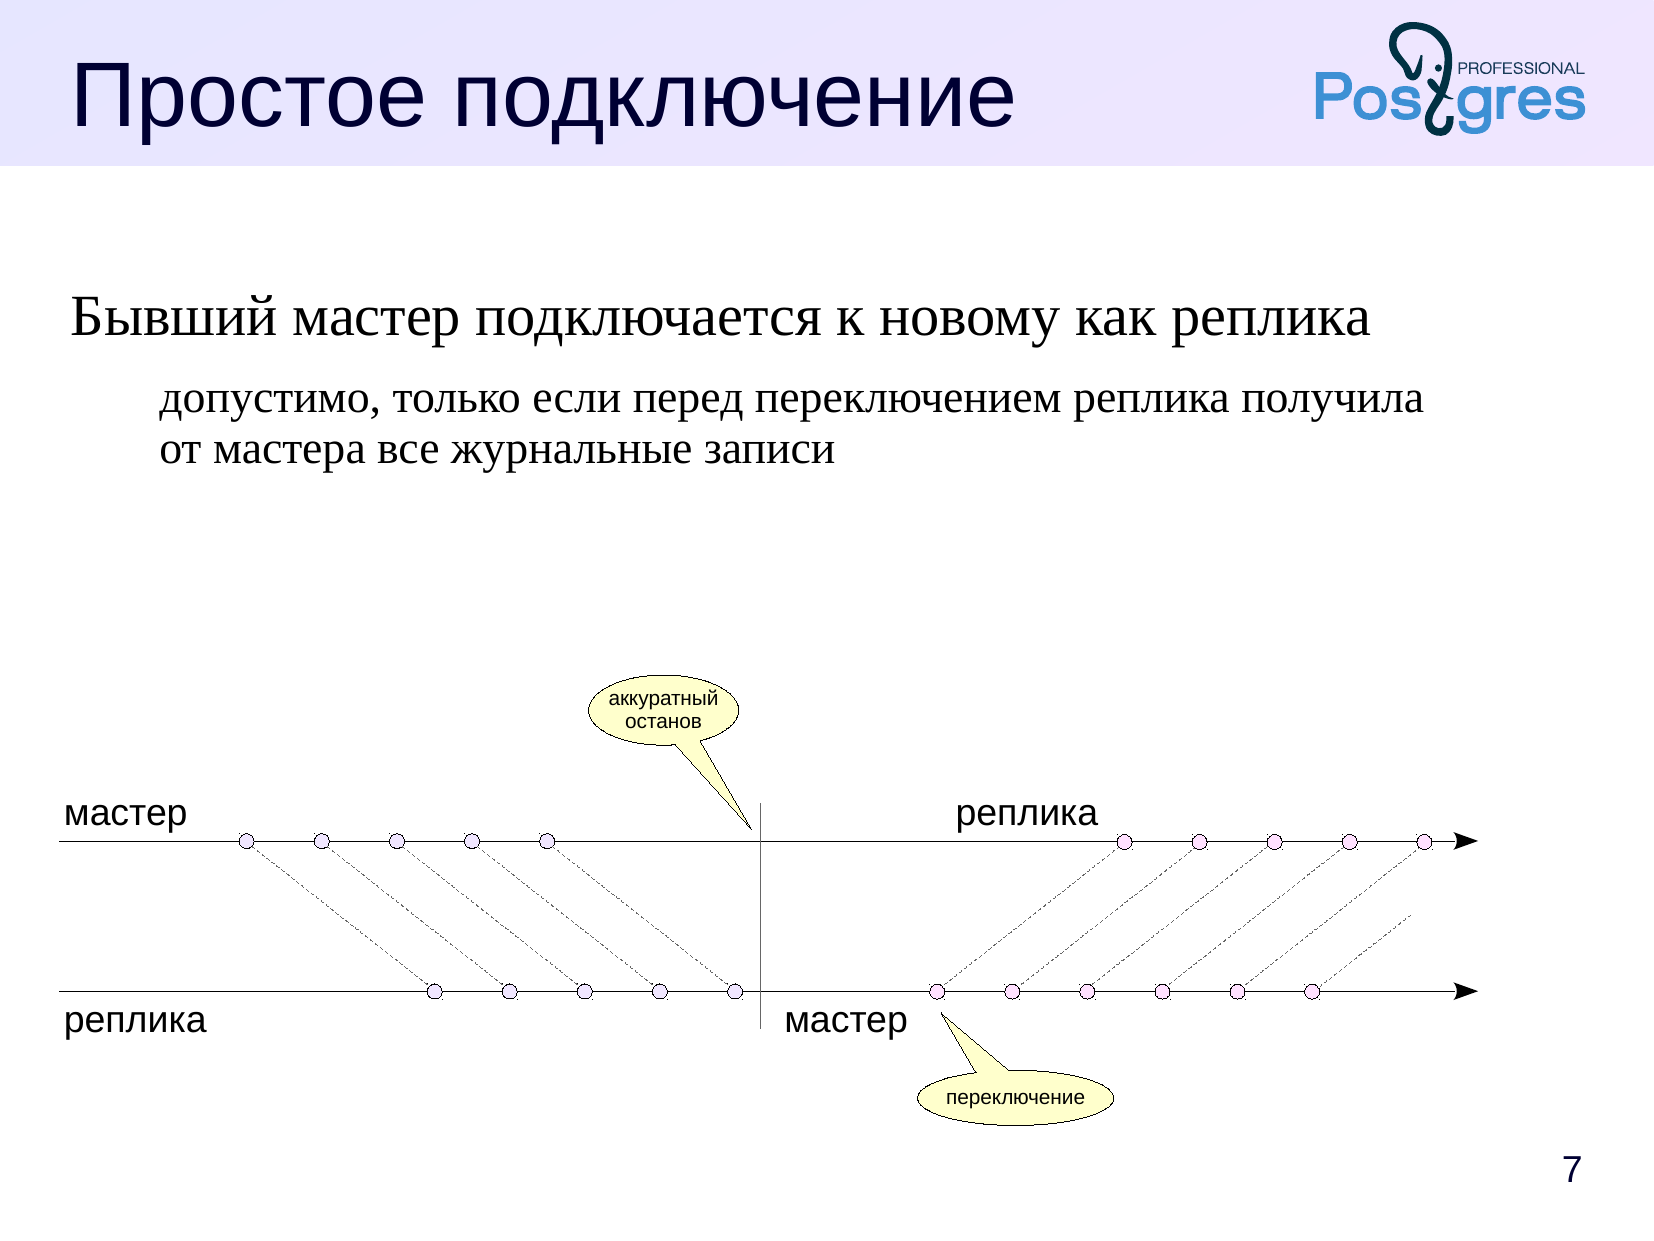

# Простое подключение
Бывший мастер подключается к новому как реплика
допустимо, только если перед переключением реплика получила
от мастера все журнальные записи
аккуратный
останов
мастер
реплика
реплика
мастер
переключение